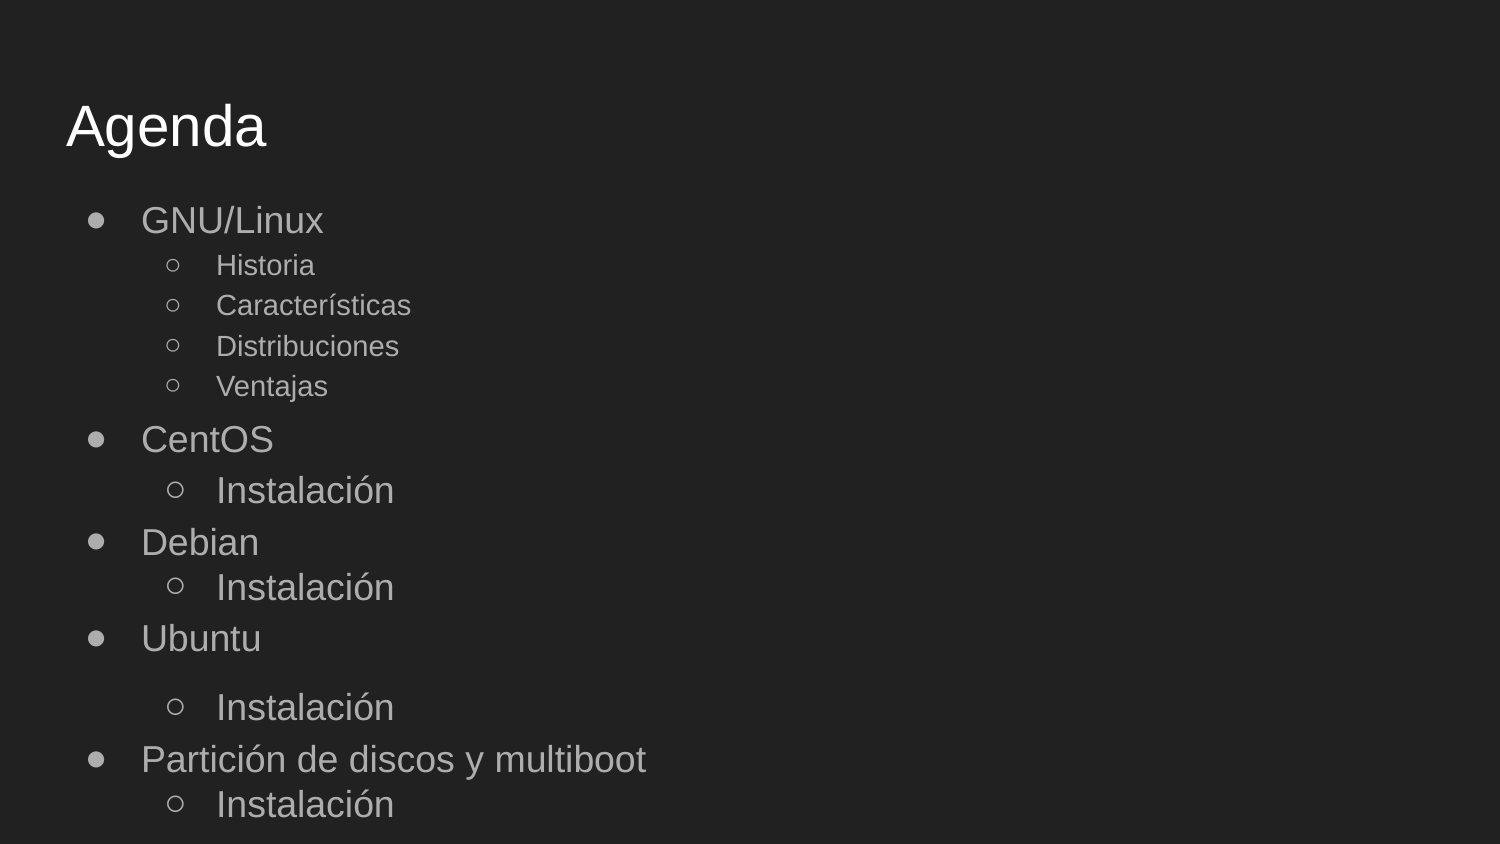

# Agenda
GNU/Linux
Historia
Características
Distribuciones
Ventajas
CentOS
Instalación
Debian
Instalación
Ubuntu
Instalación
Partición de discos y multiboot
Instalación